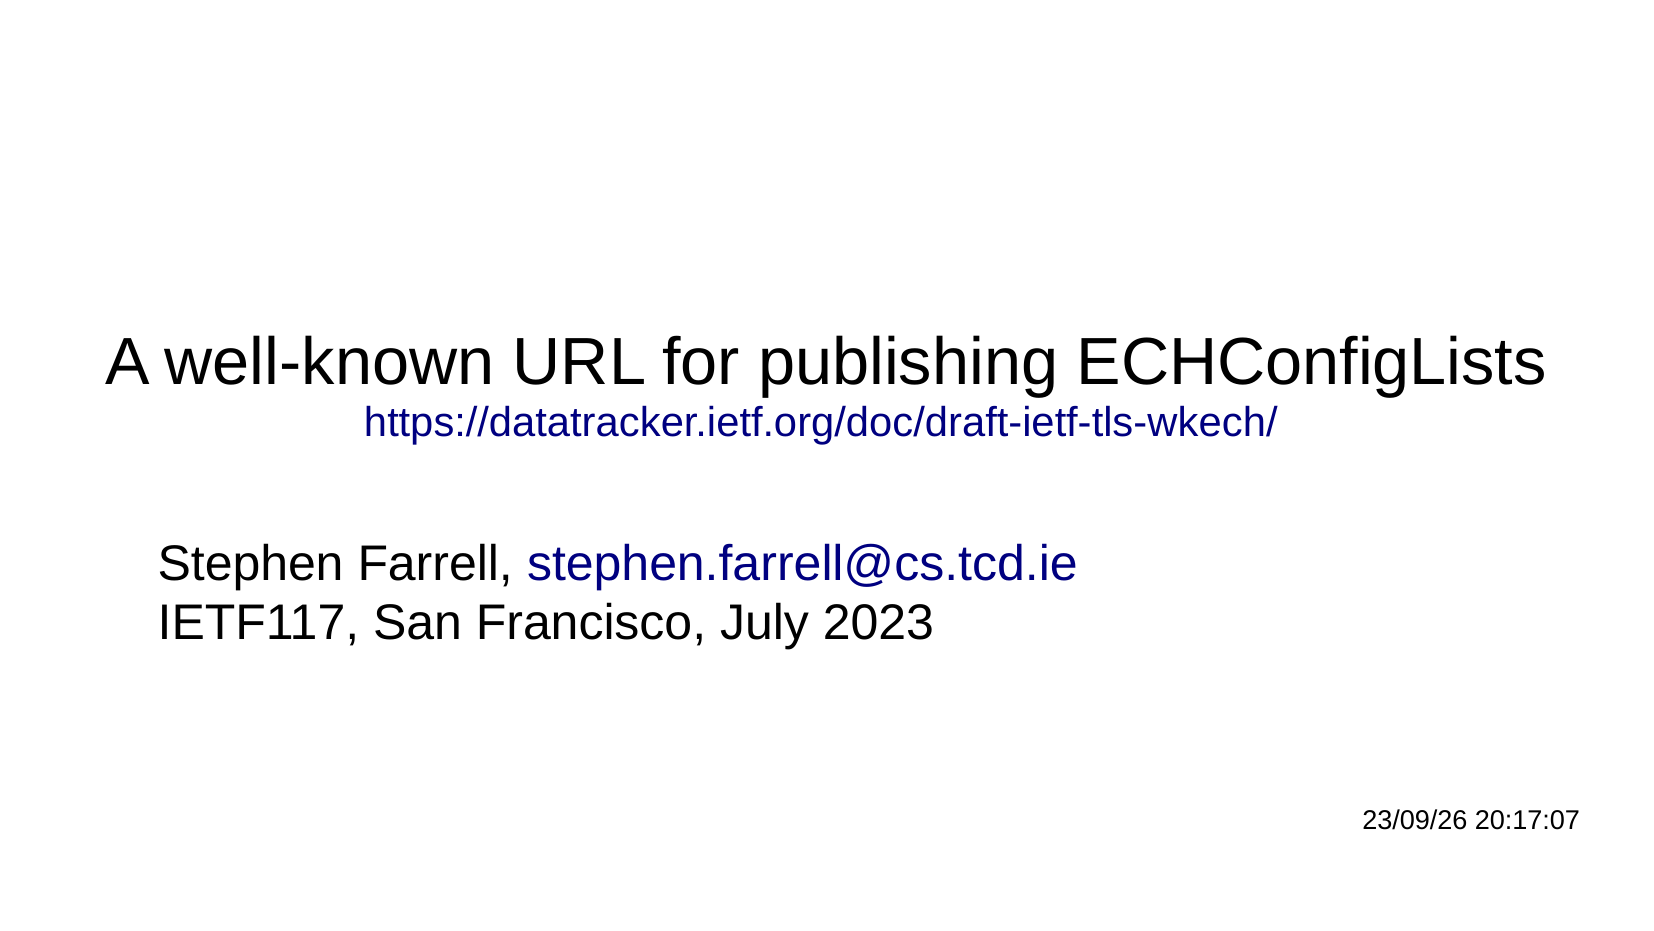

# A well-known URL for publishing ECHConfigLists
https://datatracker.ietf.org/doc/draft-ietf-tls-wkech/
	Stephen Farrell, stephen.farrell@cs.tcd.ie
	IETF117, San Francisco, July 2023